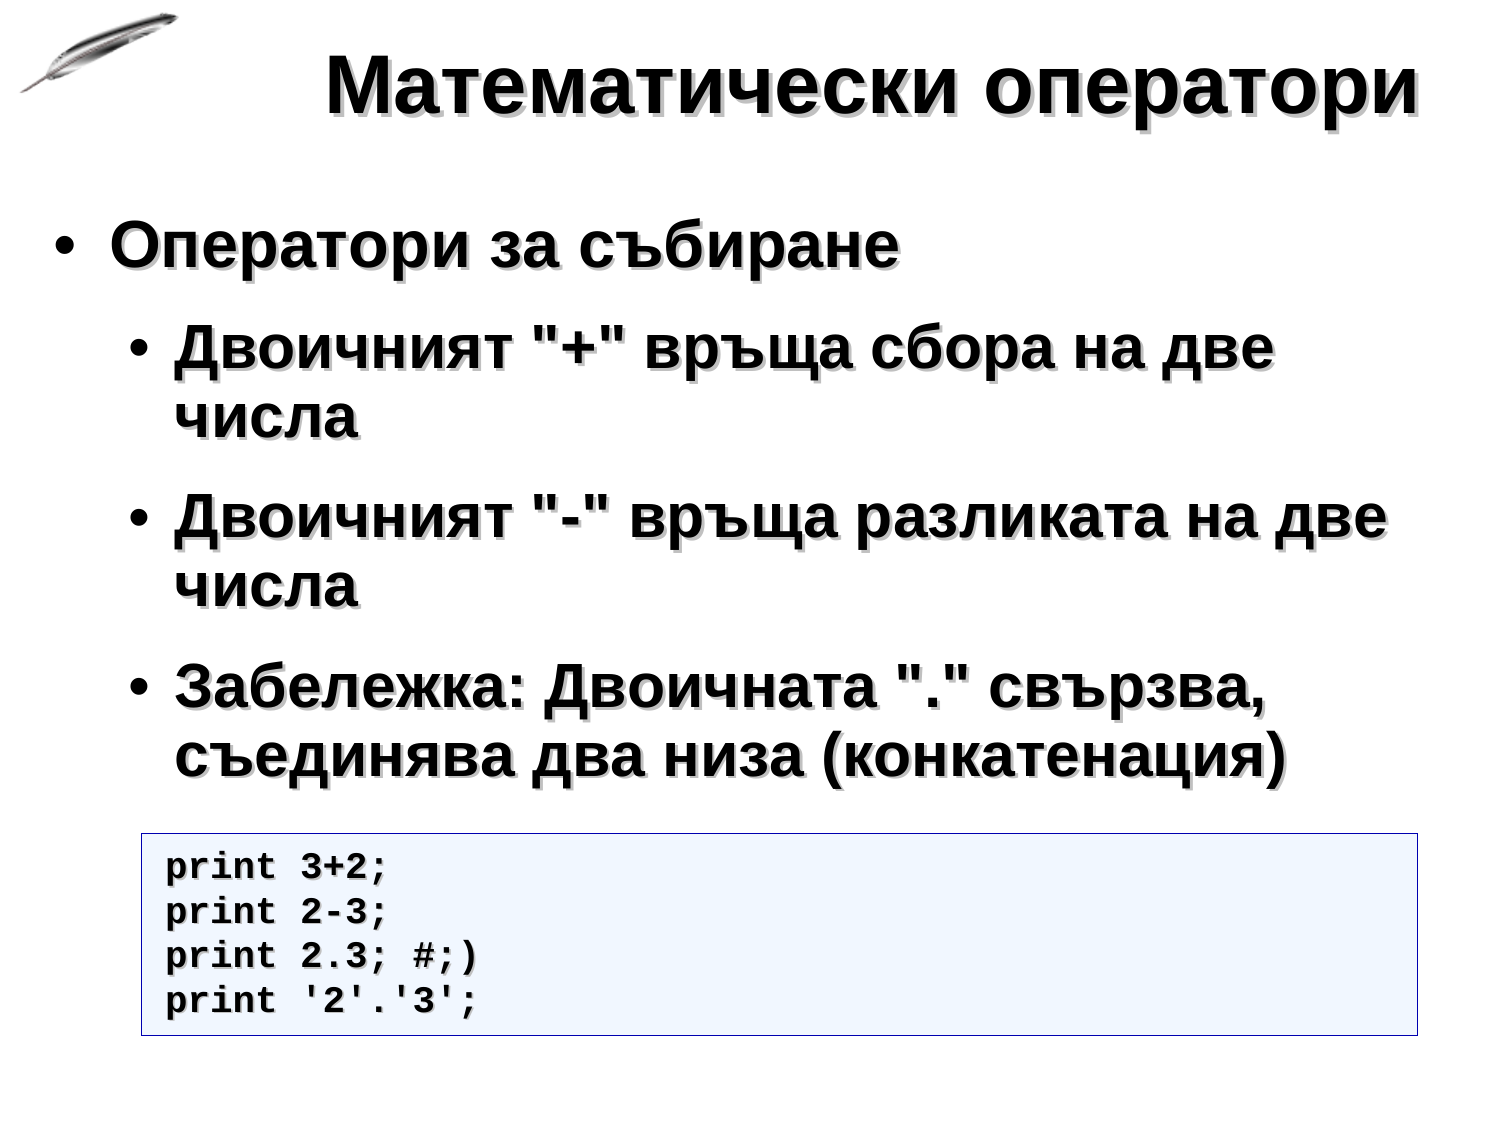

# Математически оператори
Оператори за събиране
Двоичният "+" връща сбора на две числа
Двоичният "-" връща разликата на две числа
Забележка: Двоичната "." свързва, съединява два низа (конкатенация)
print 3+2;
print 2-3;
print 2.3; #;)
print '2'.'3';